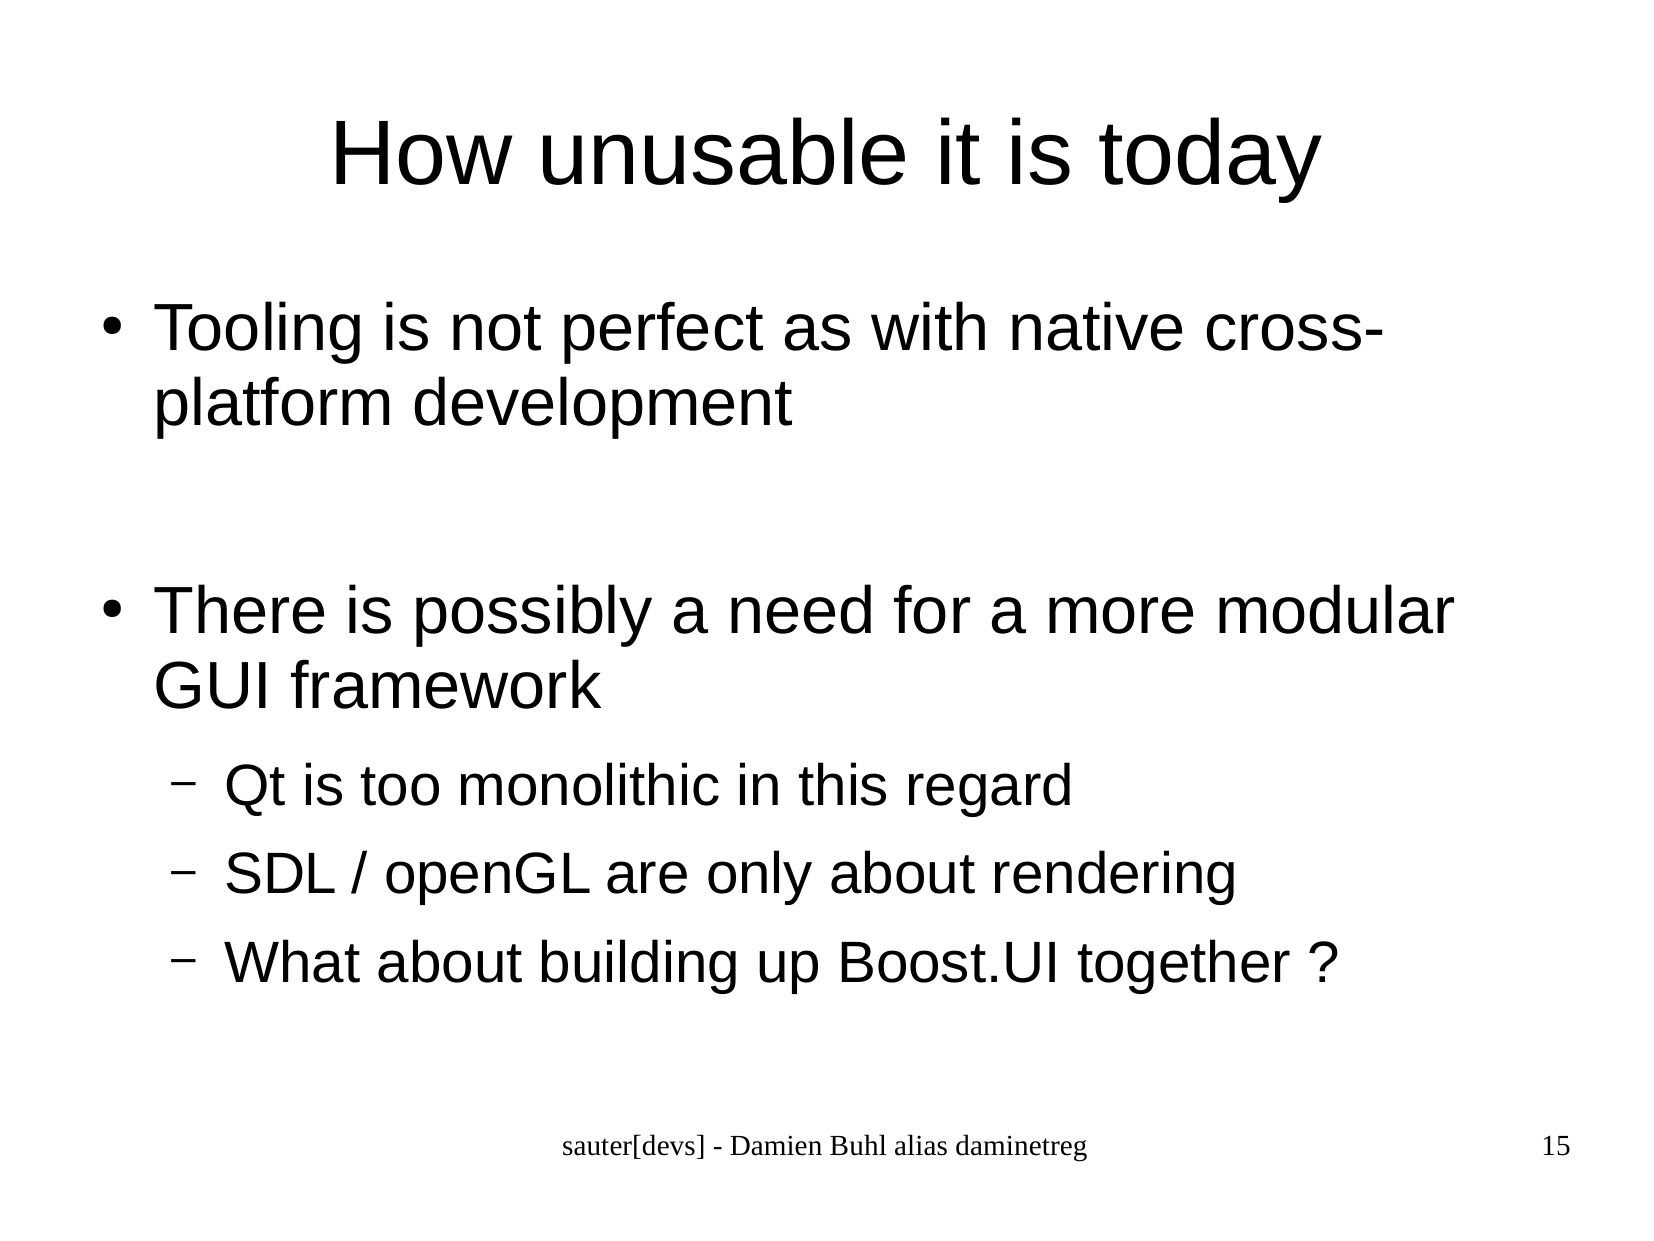

# How unusable it is today
Tooling is not perfect as with native cross-platform development
There is possibly a need for a more modular GUI framework
Qt is too monolithic in this regard
SDL / openGL are only about rendering
What about building up Boost.UI together ?
15